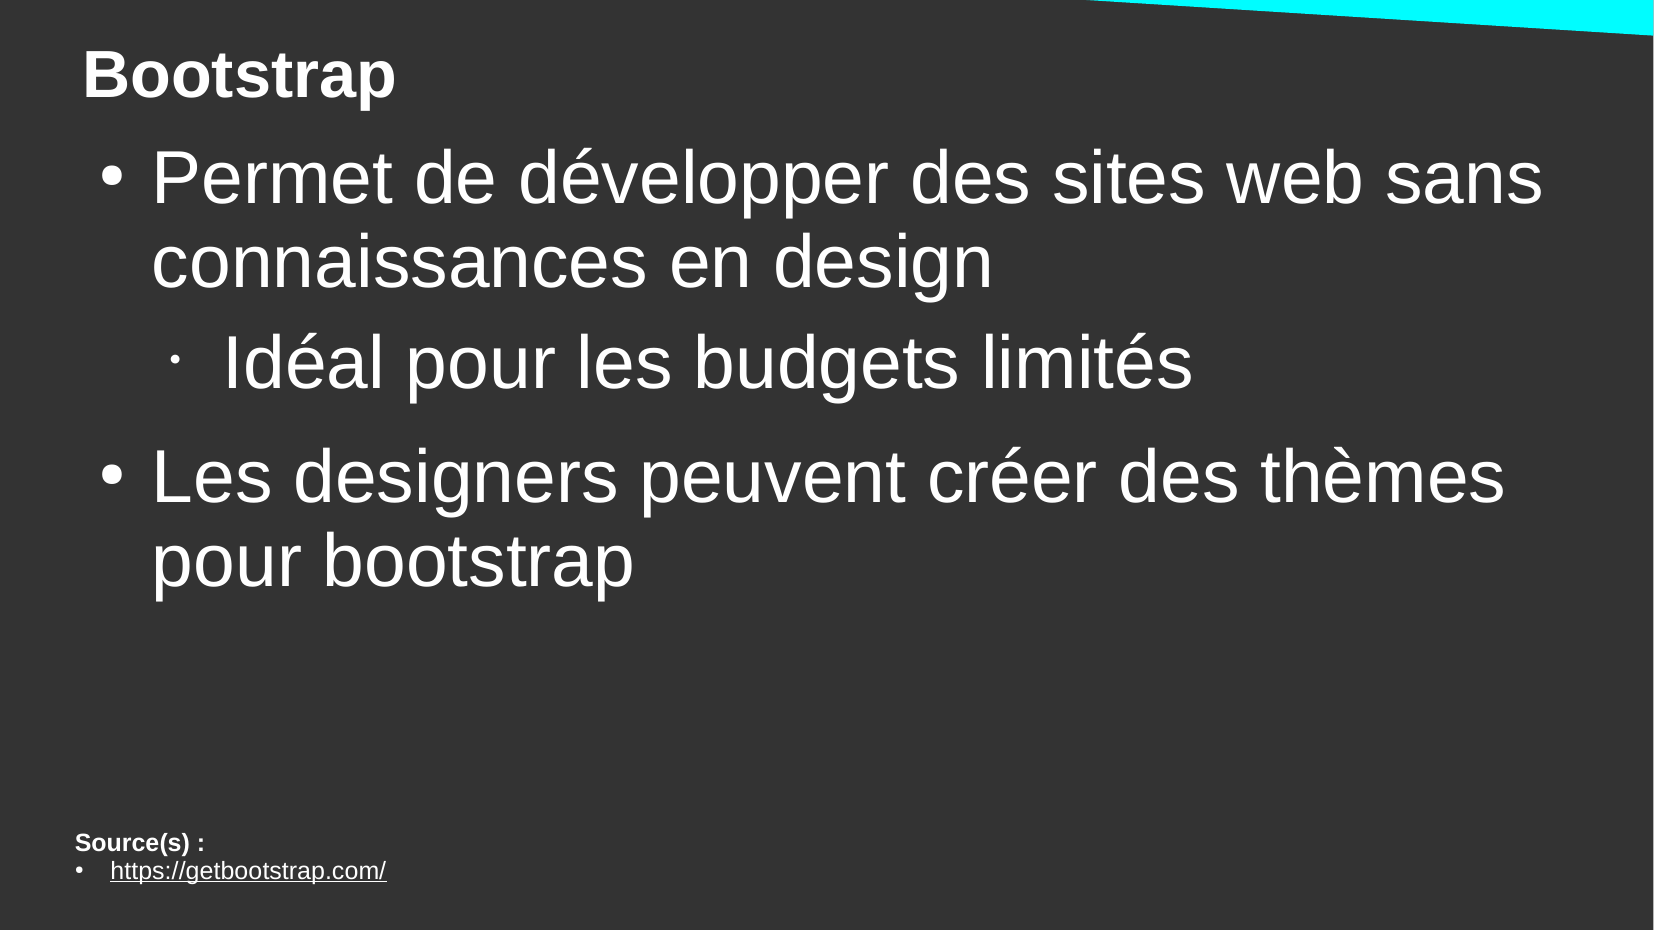

# Bootstrap
Permet de développer des sites web sans connaissances en design
Idéal pour les budgets limités
Les designers peuvent créer des thèmes pour bootstrap
Source(s) :
https://getbootstrap.com/